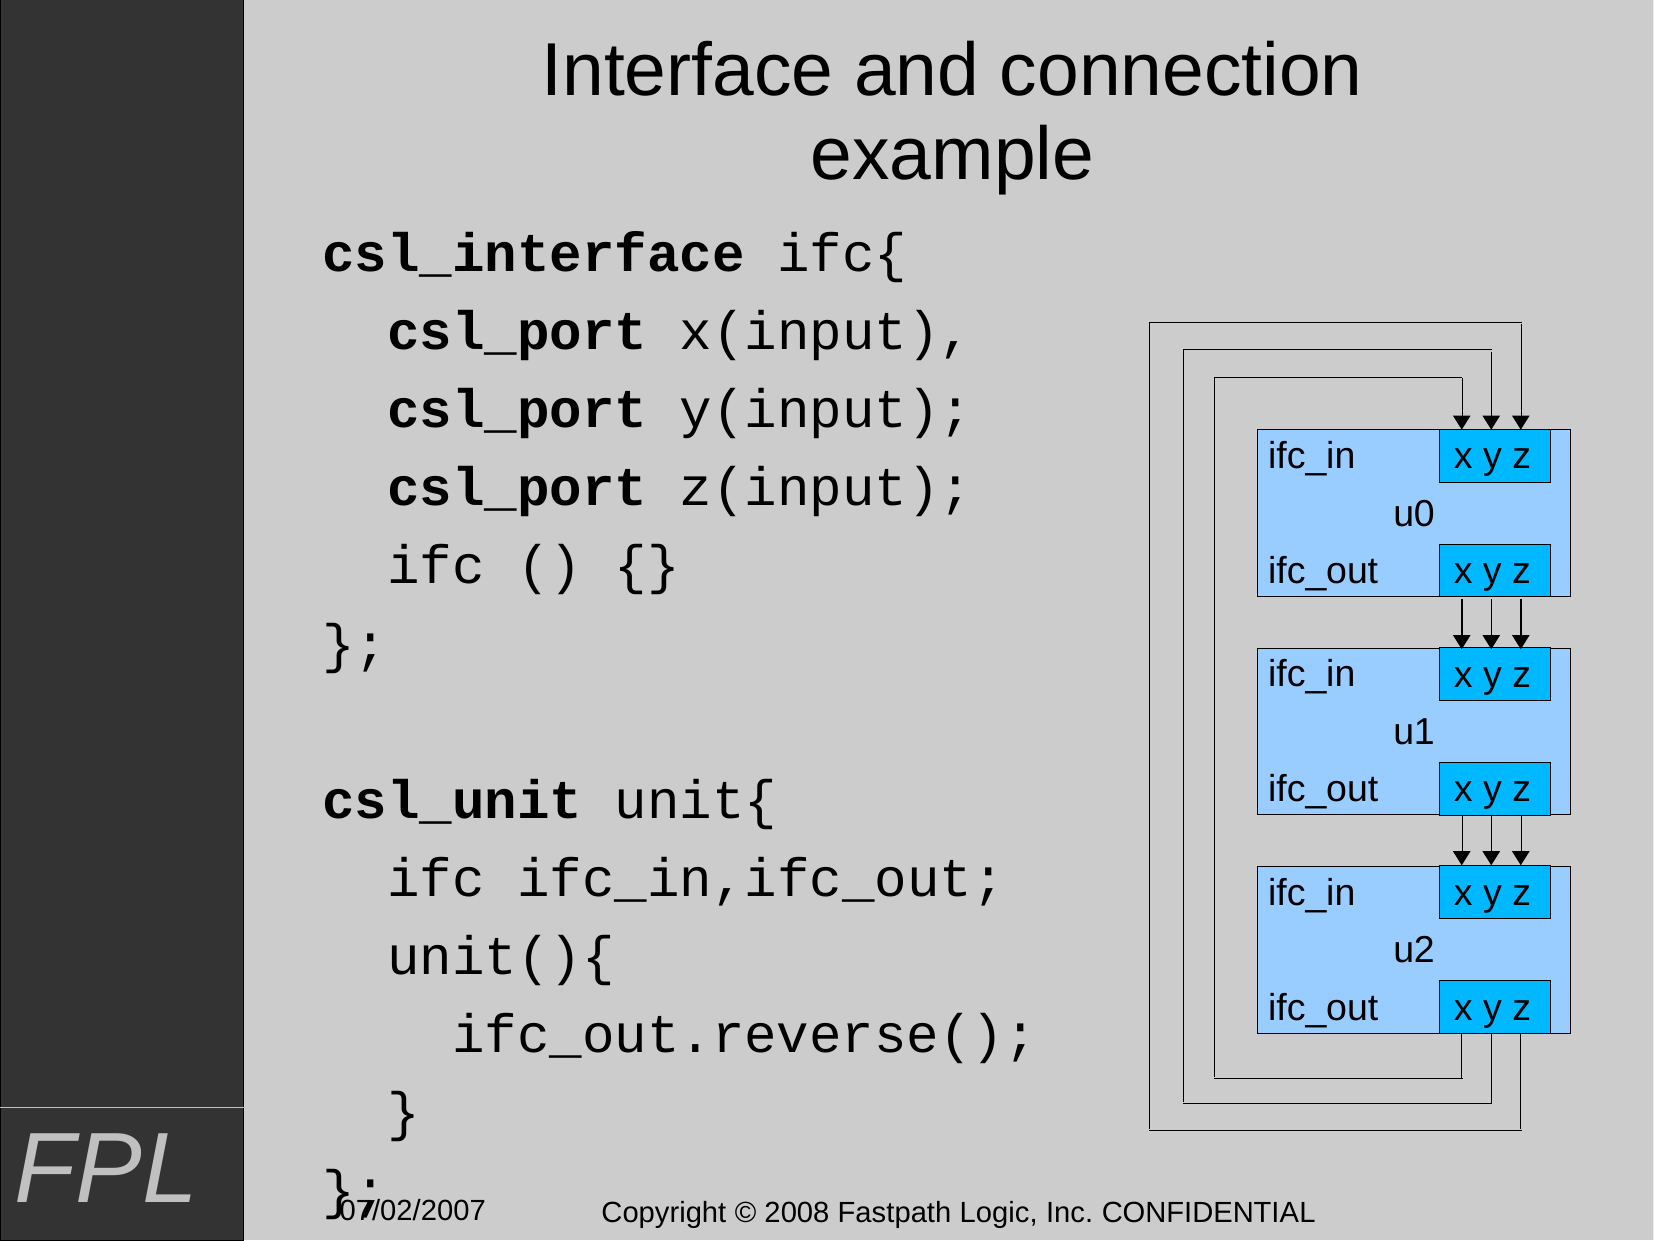

# Interface and connection example
csl_interface ifc{
 csl_port x(input),
 csl_port y(input);
 csl_port z(input);
 ifc () {}
};
csl_unit unit{
 ifc ifc_in,ifc_out;
 unit(){
 ifc_out.reverse();
 }
};
ifc_in
x y z
u
ifc_out
x y z
ifc_in
x y z
u0
ifc_out
x y z
ifc_in
x y z
u
ifc_out
x y z
ifc_in
x y z
u1
ifc_out
x y z
ifc_in
x y z
u
ifc_out
x y z
ifc_in
x y z
u2
ifc_out
x y z
07/02/2007
© 2007 FASTPATH LOGIC INC.